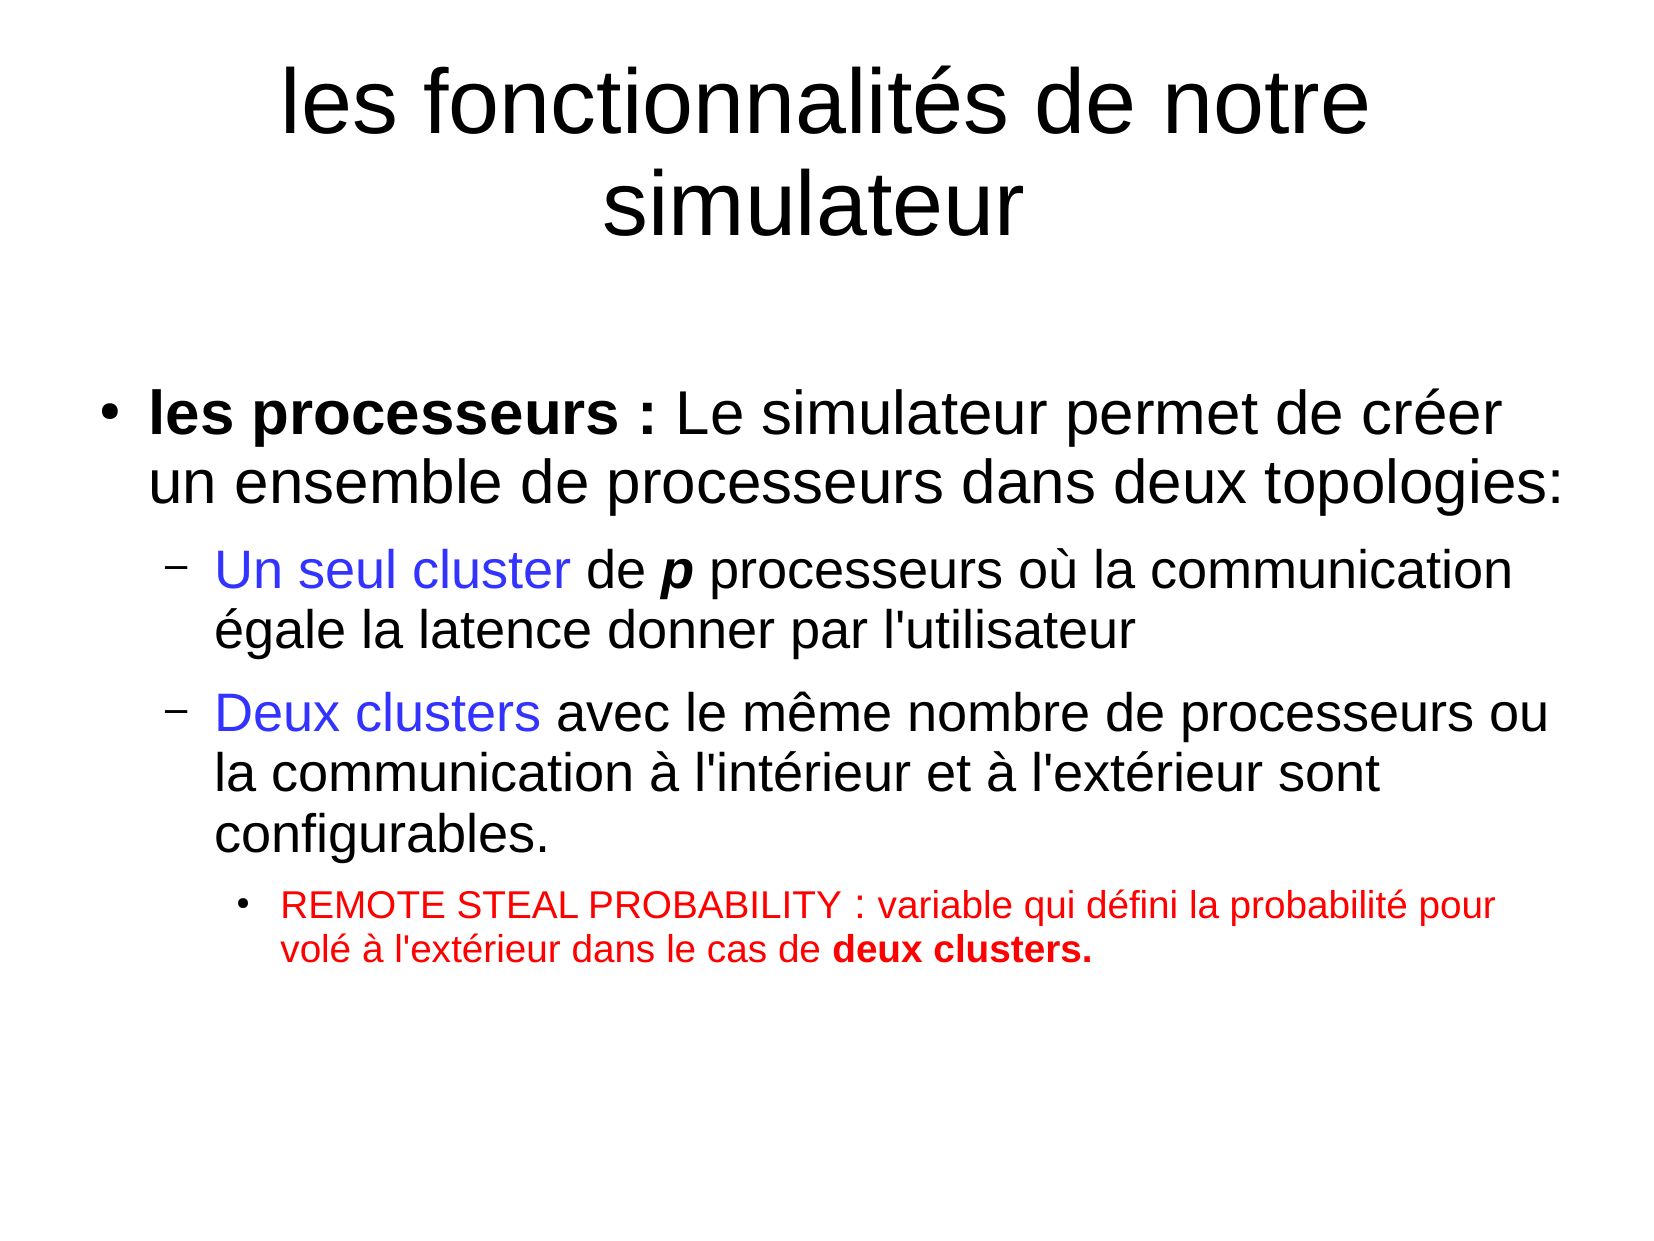

# les fonctionnalités de notre simulateur
les processeurs : Le simulateur permet de créer un ensemble de processeurs dans deux topologies:
Un seul cluster de p processeurs où la communication égale la latence donner par l'utilisateur
Deux clusters avec le même nombre de processeurs ou la communication à l'intérieur et à l'extérieur sont configurables.
REMOTE STEAL PROBABILITY : variable qui défini la probabilité pour volé à l'extérieur dans le cas de deux clusters.